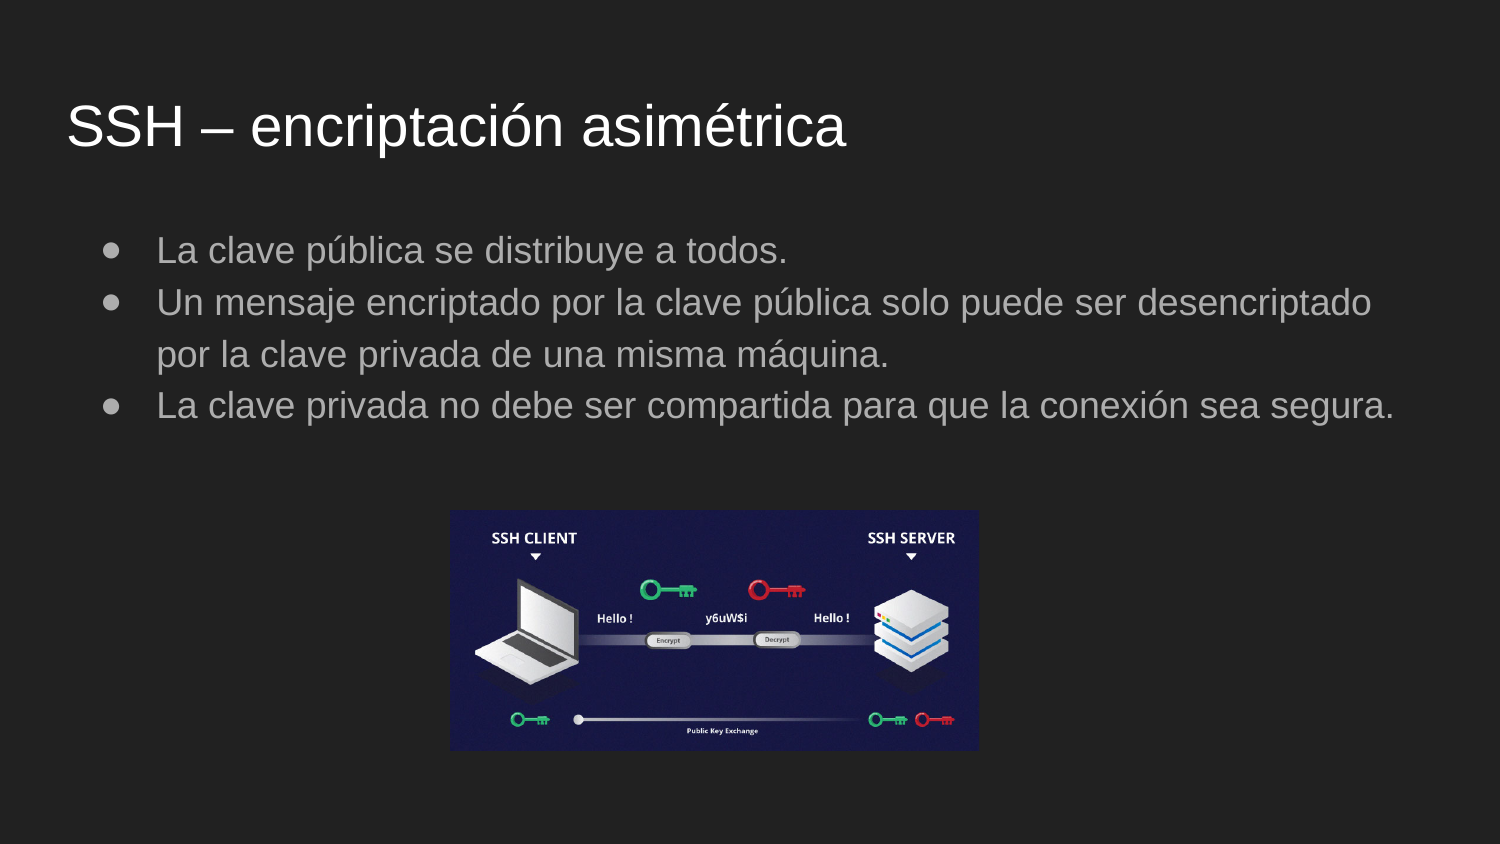

# SSH – encriptación asimétrica
La clave pública se distribuye a todos.
Un mensaje encriptado por la clave pública solo puede ser desencriptado por la clave privada de una misma máquina.
La clave privada no debe ser compartida para que la conexión sea segura.